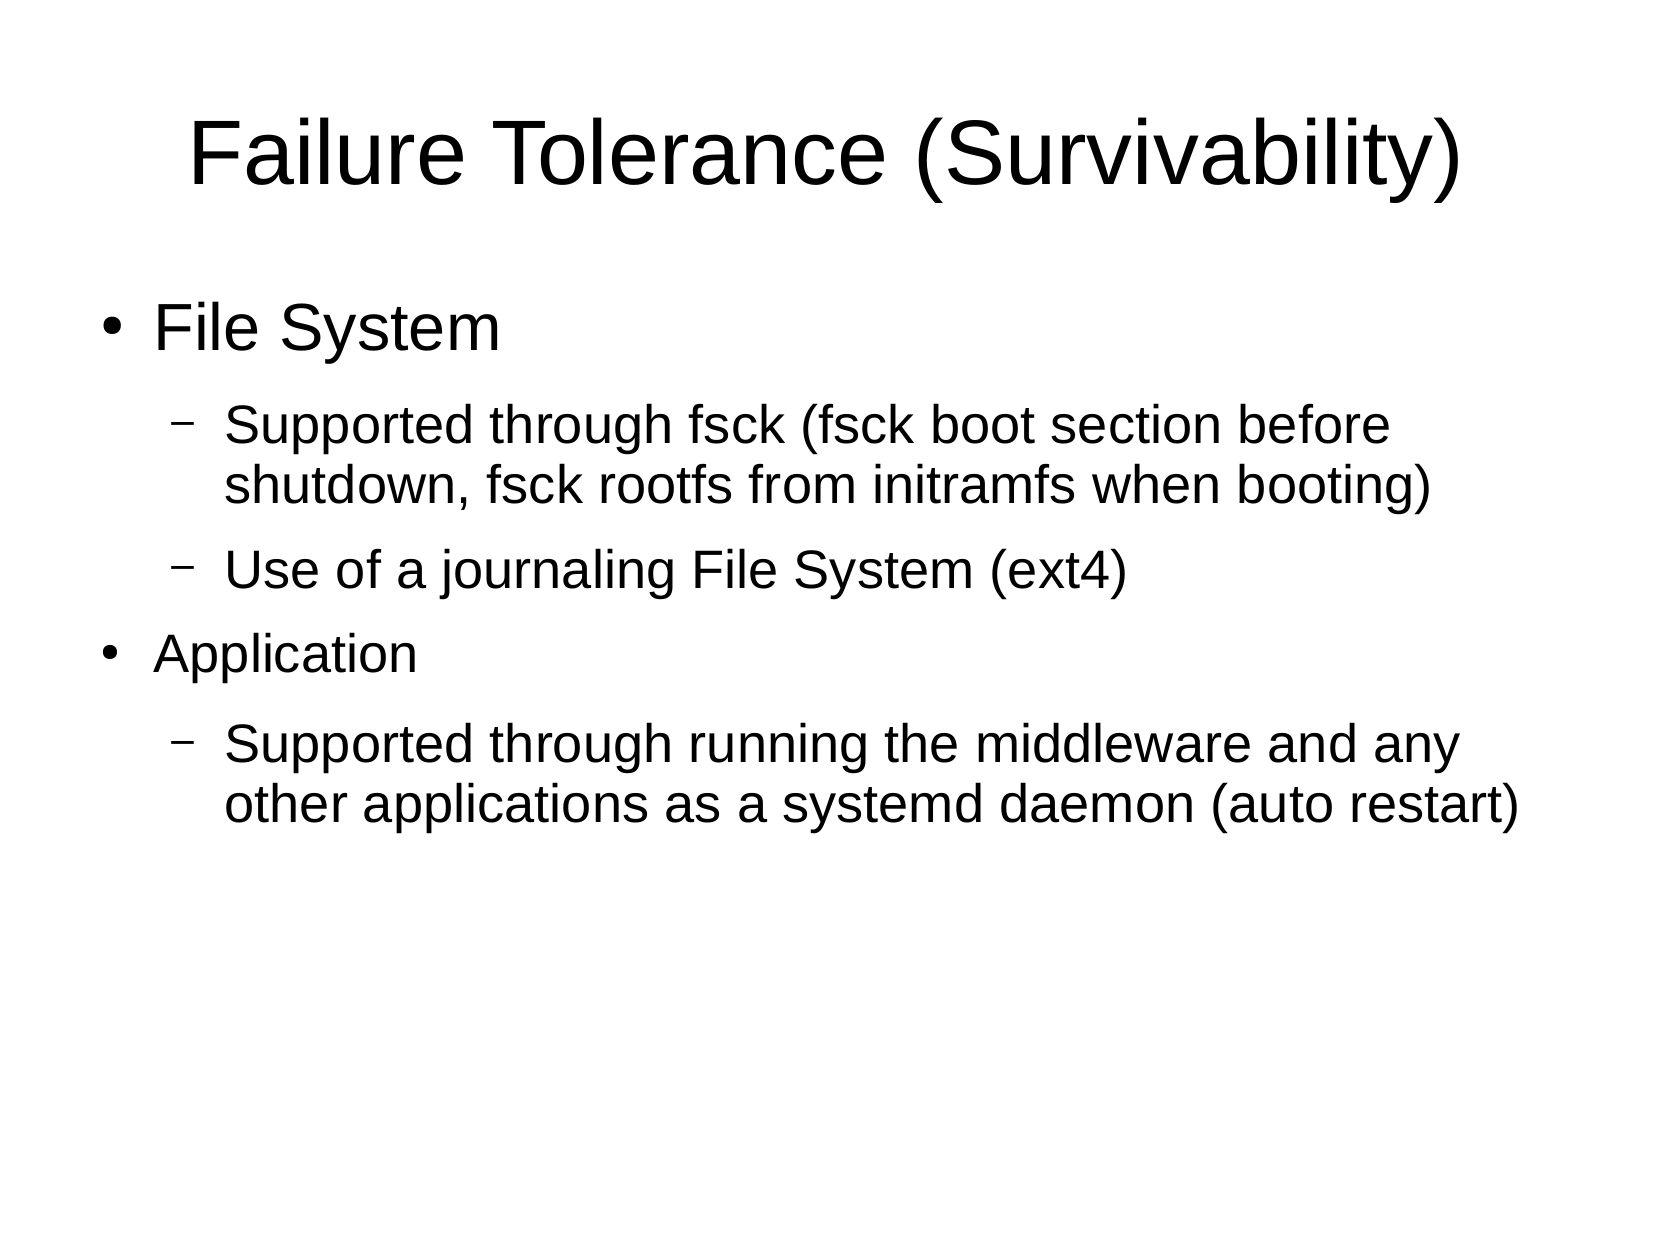

# Failure Tolerance (Survivability)
File System
Supported through fsck (fsck boot section before shutdown, fsck rootfs from initramfs when booting)
Use of a journaling File System (ext4)
Application
Supported through running the middleware and any other applications as a systemd daemon (auto restart)